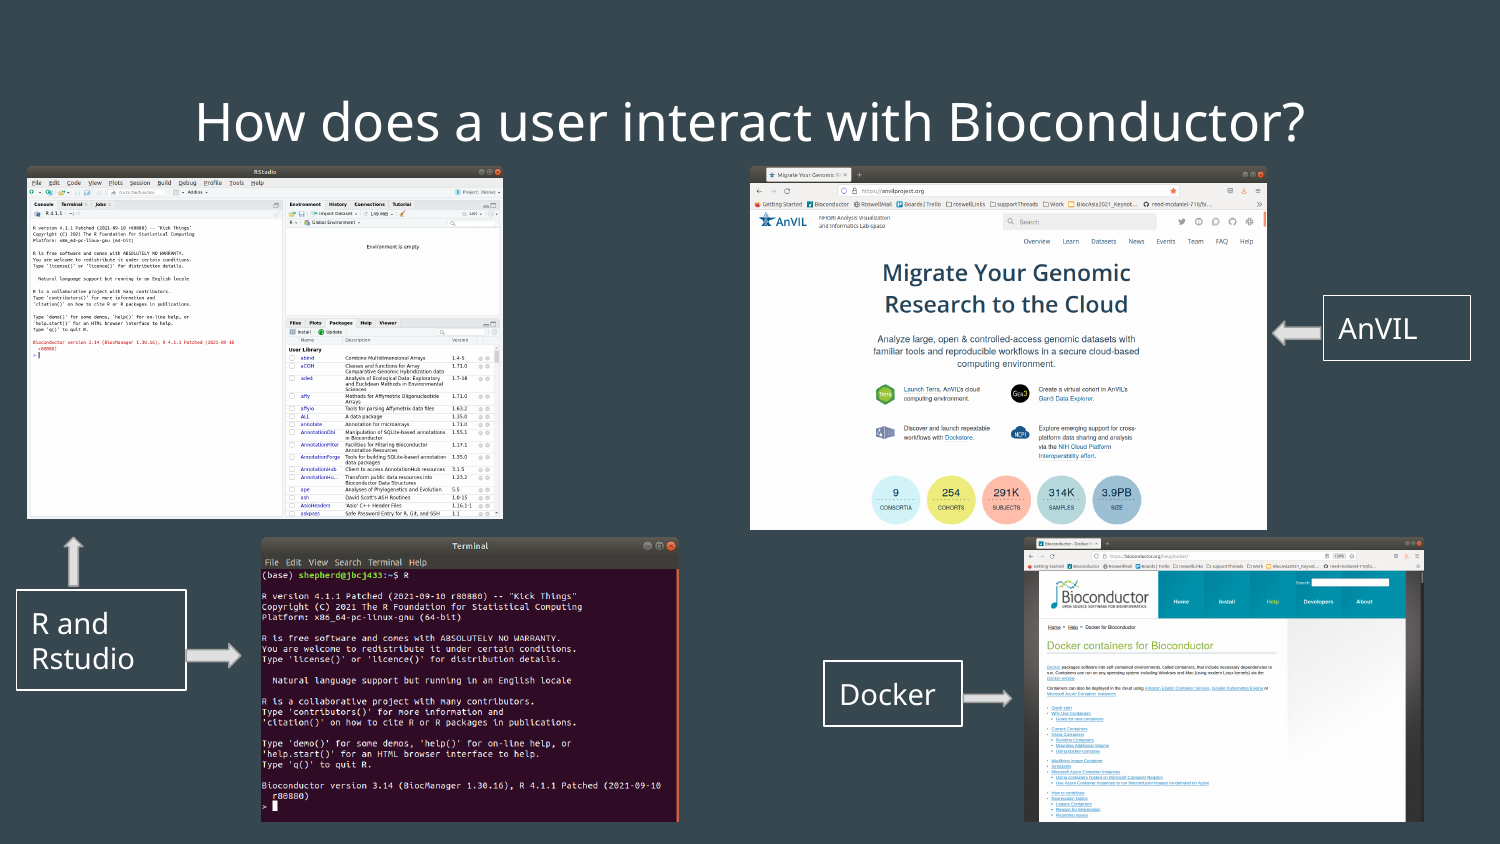

# How does a user interact with Bioconductor?
AnVIL
R and Rstudio
Docker